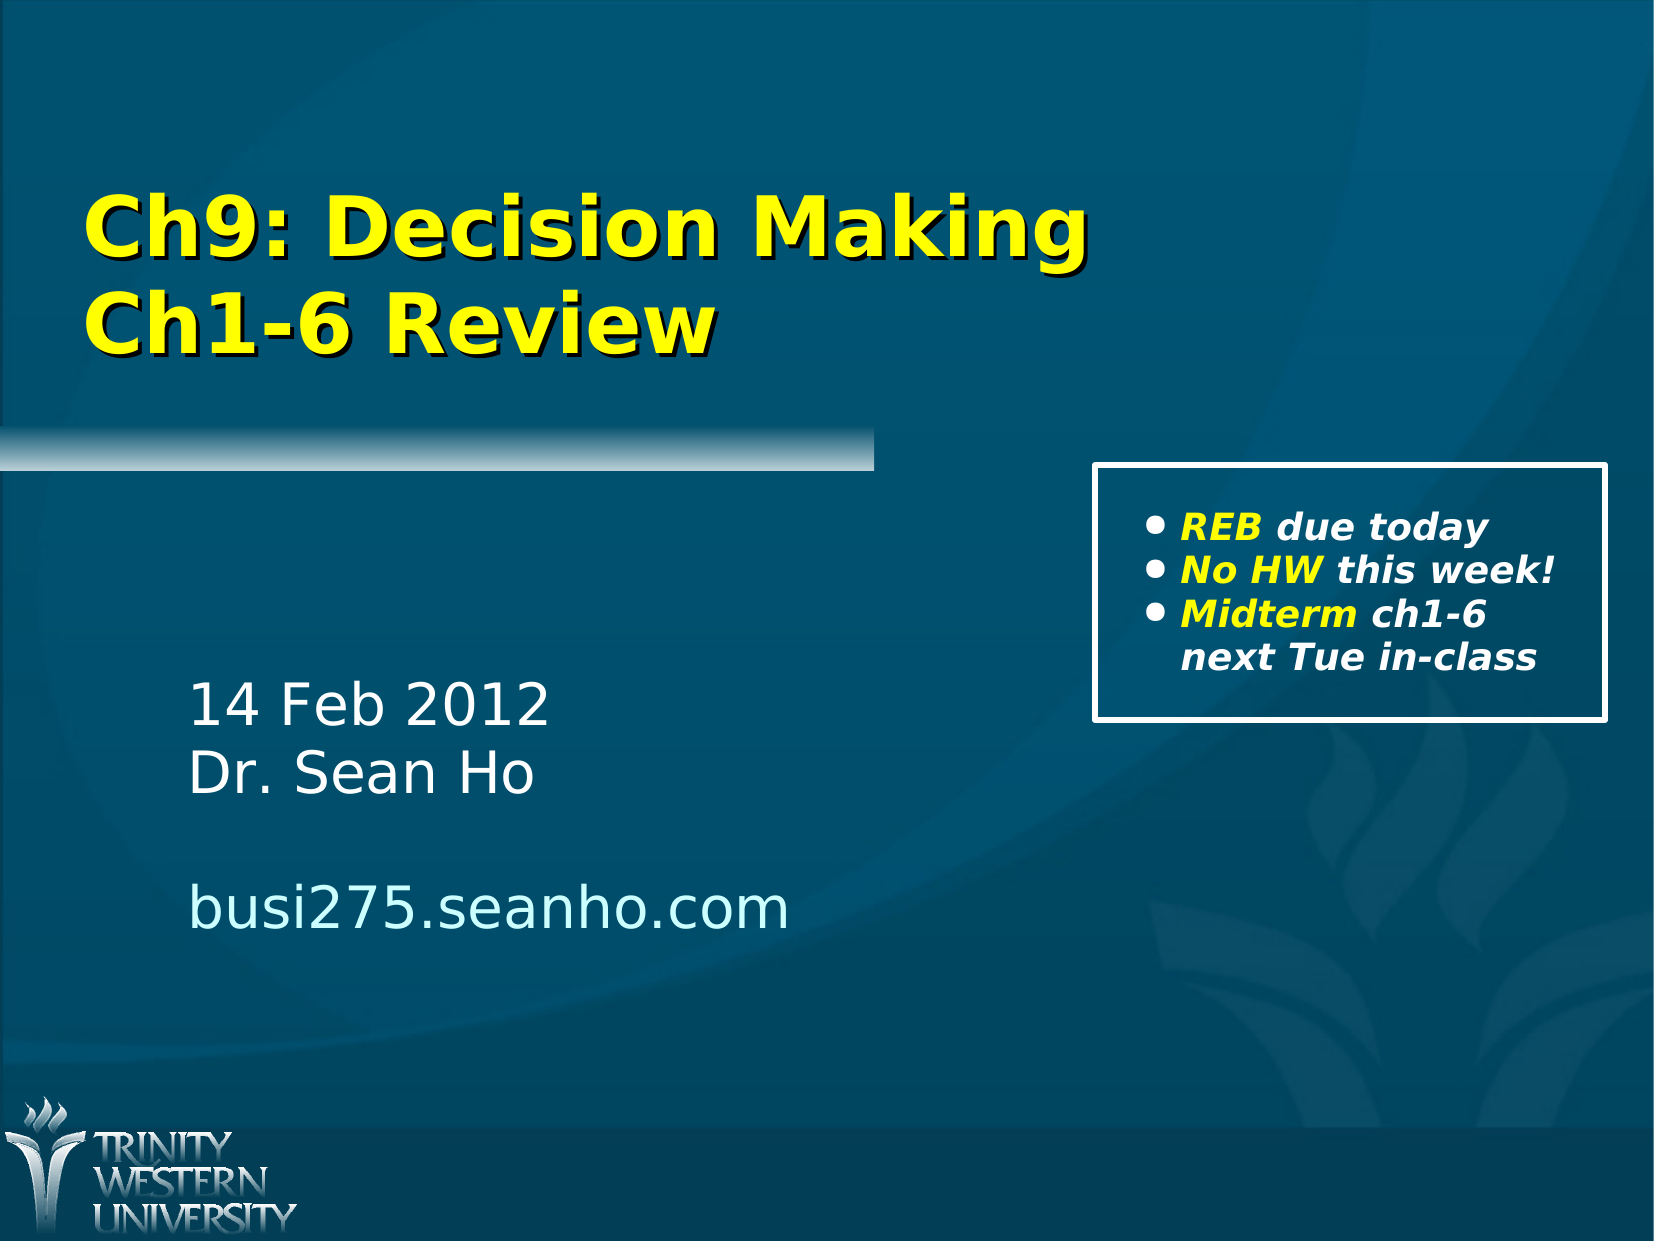

# Ch9: Decision Making Ch1-6 Review
REB due today
No HW this week!
Midterm ch1-6
next Tue in-class
14 Feb 2012
Dr. Sean Ho
busi275.seanho.com